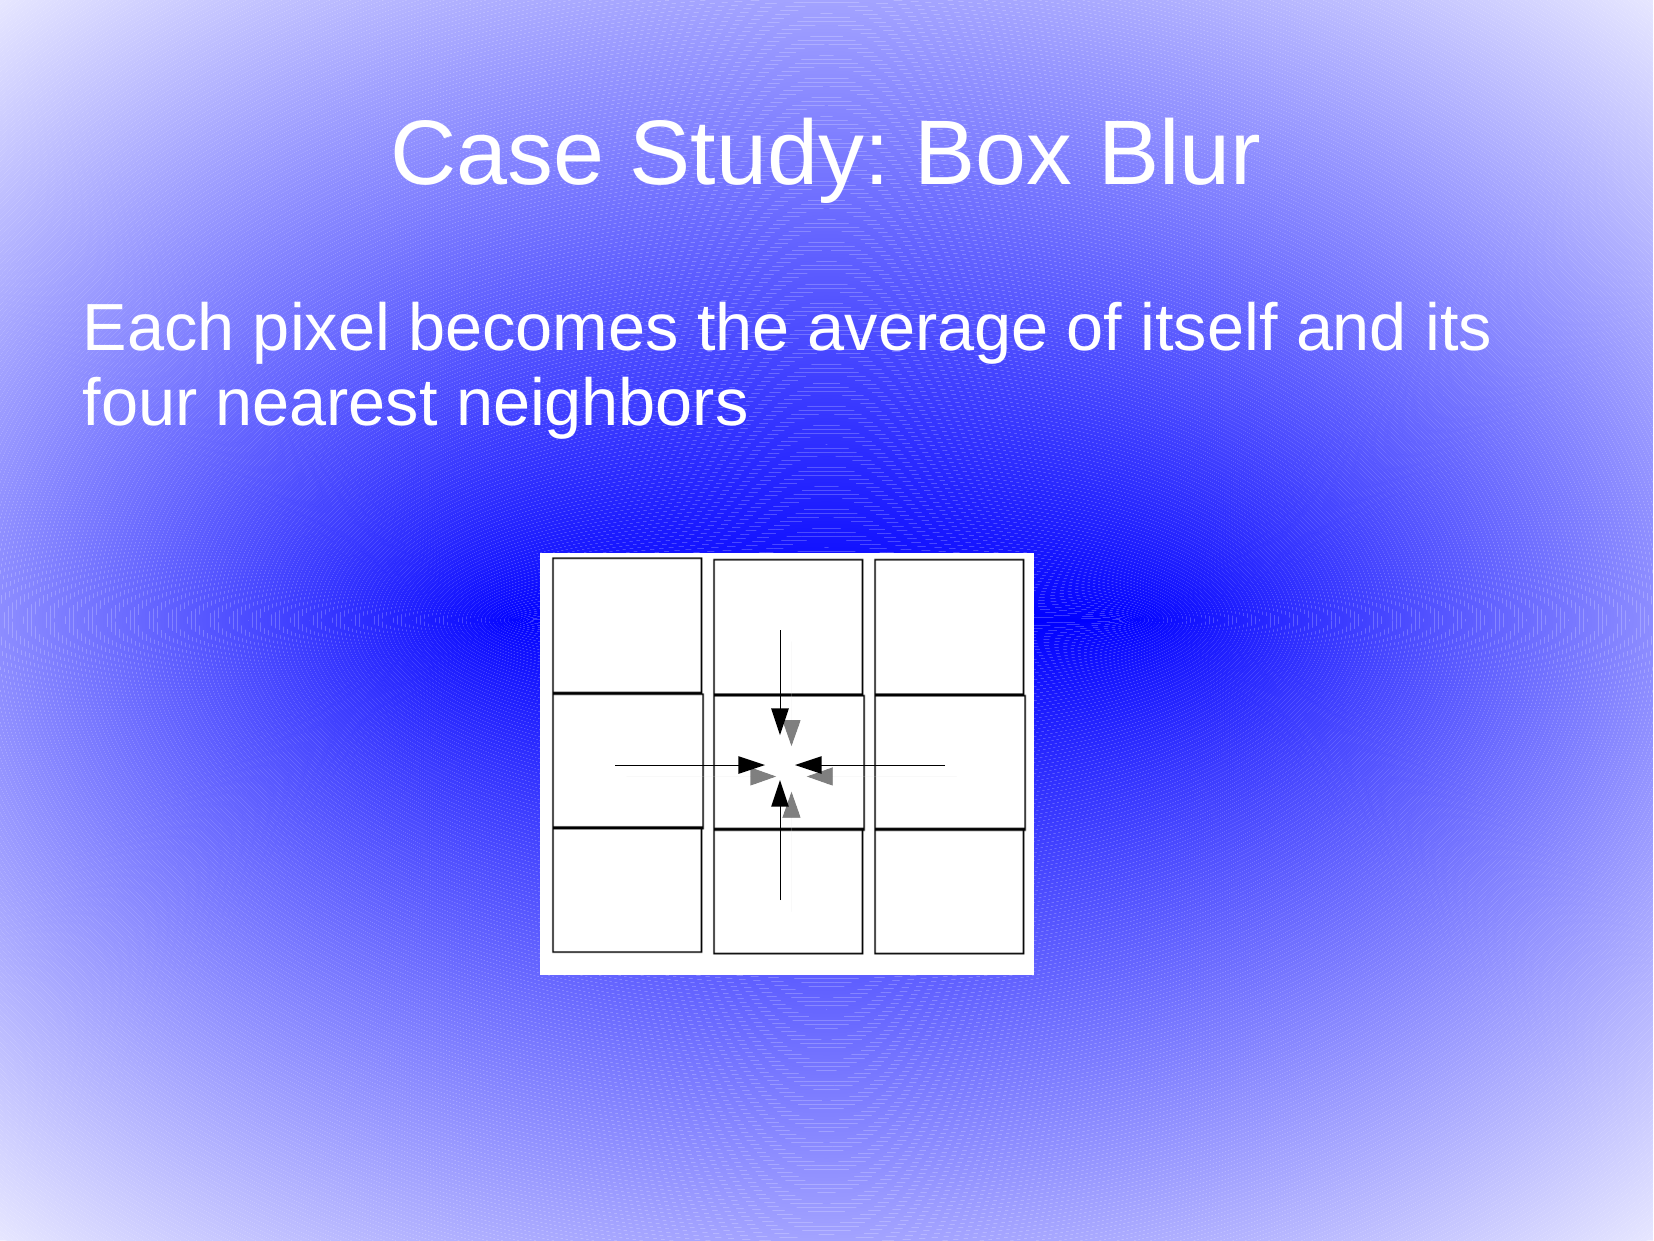

# Case Study: Box Blur
Each pixel becomes the average of itself and its four nearest neighbors